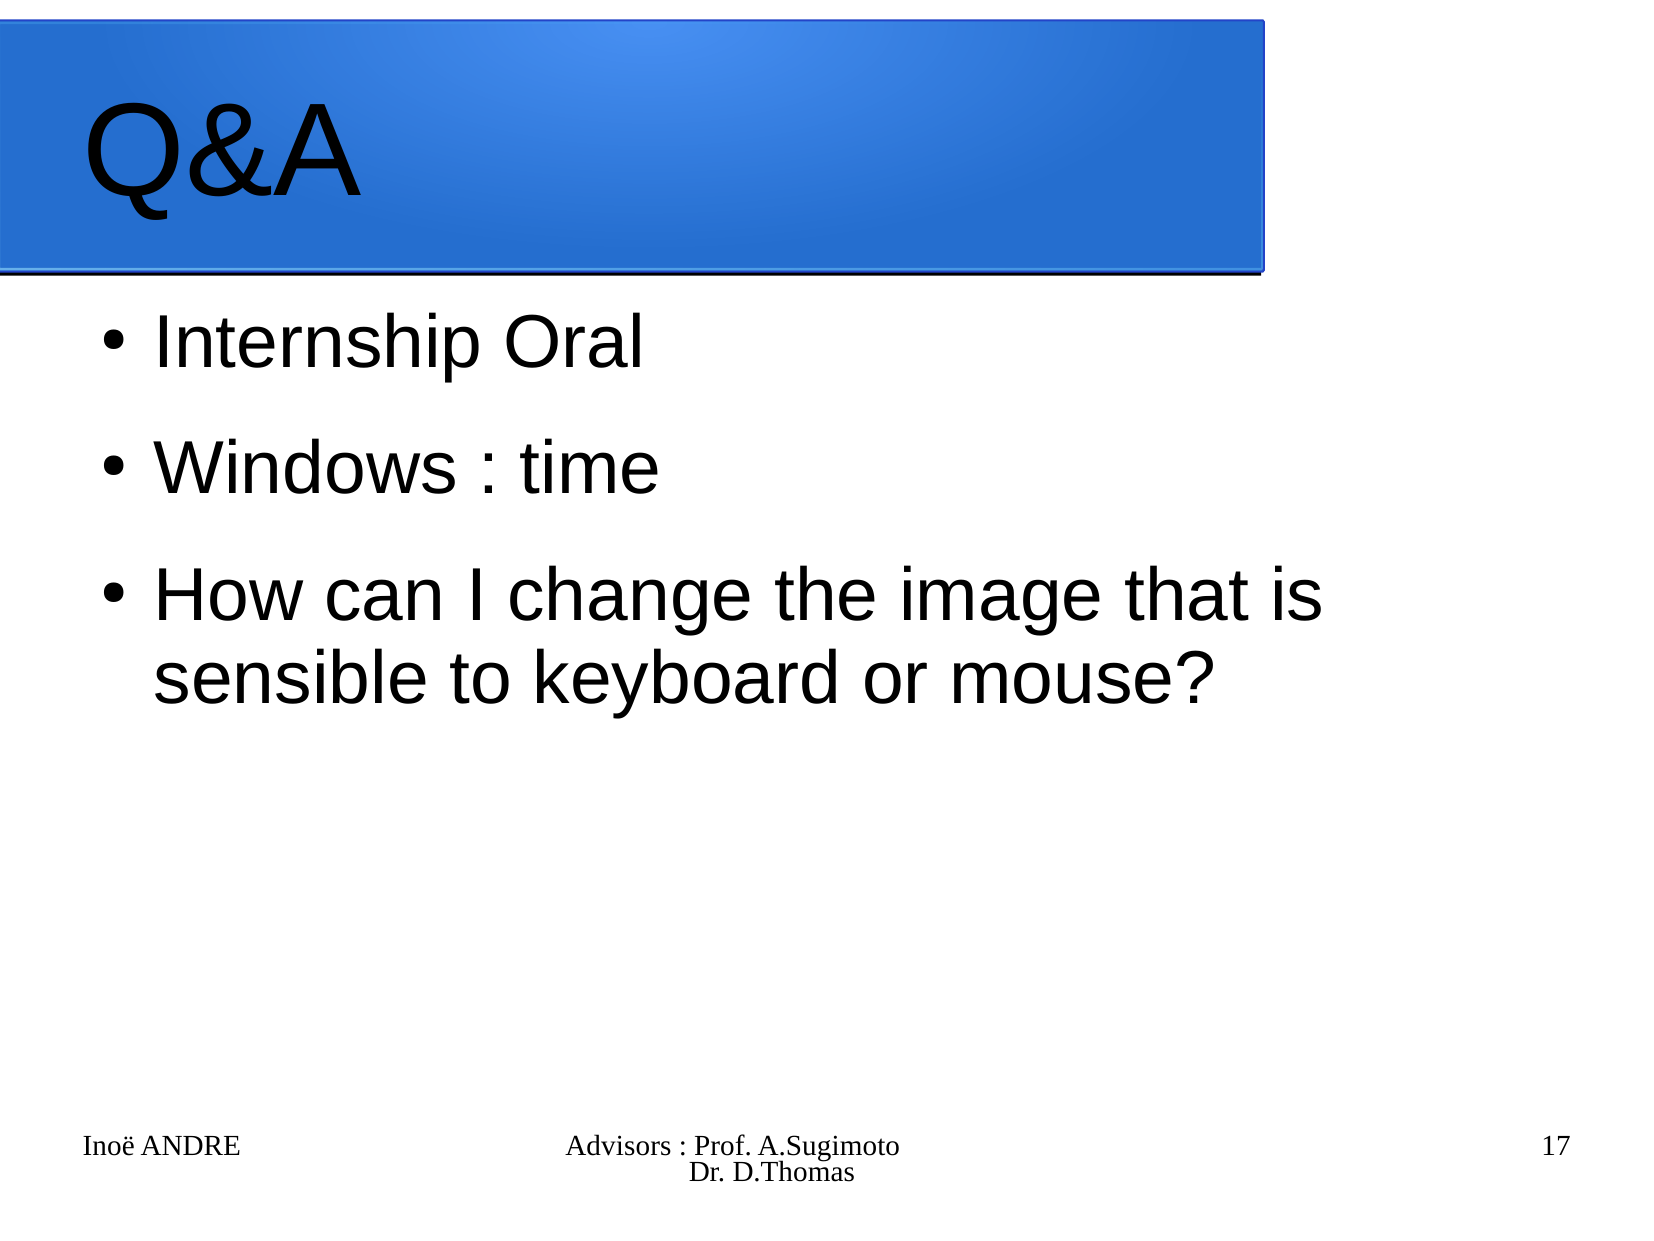

# Q&A
Internship Oral
Windows : time
How can I change the image that is sensible to keyboard or mouse?
Inoë ANDRE
Advisors : Prof. A.Sugimoto Dr. D.Thomas
17